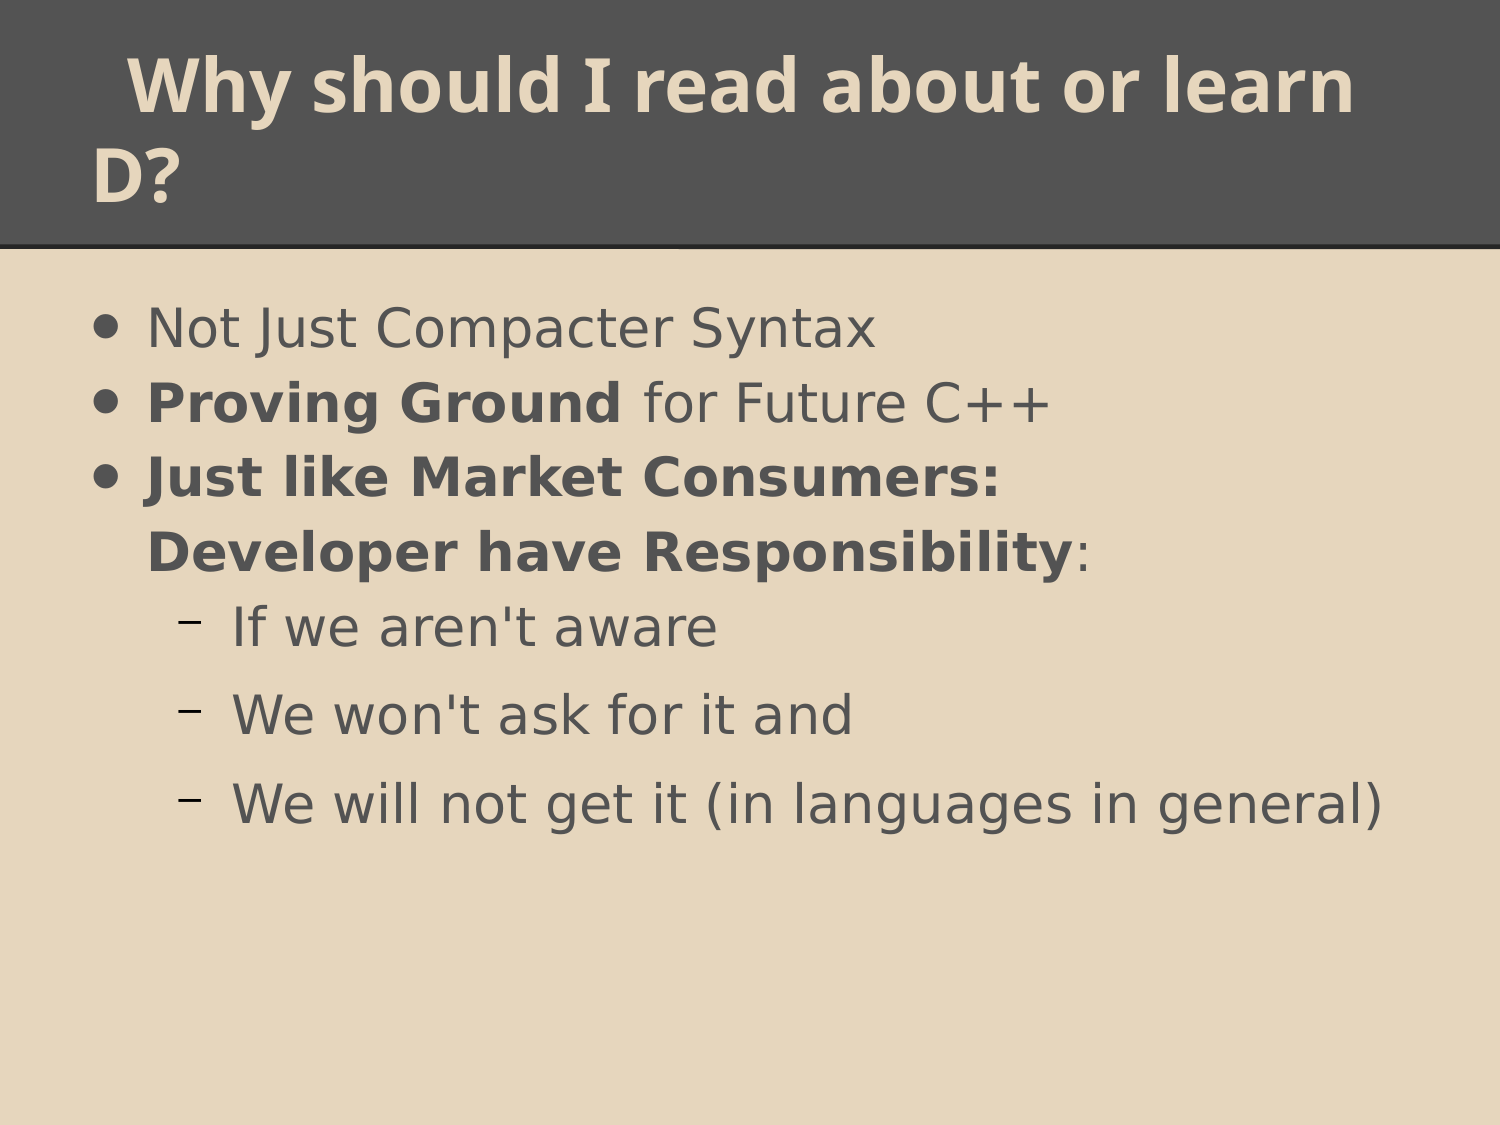

# Why should I read about or learn D?
Not Just Compacter Syntax
Proving Ground for Future C++
Just like Market Consumers:
Developer have Responsibility:
If we aren't aware
We won't ask for it and
We will not get it (in languages in general)